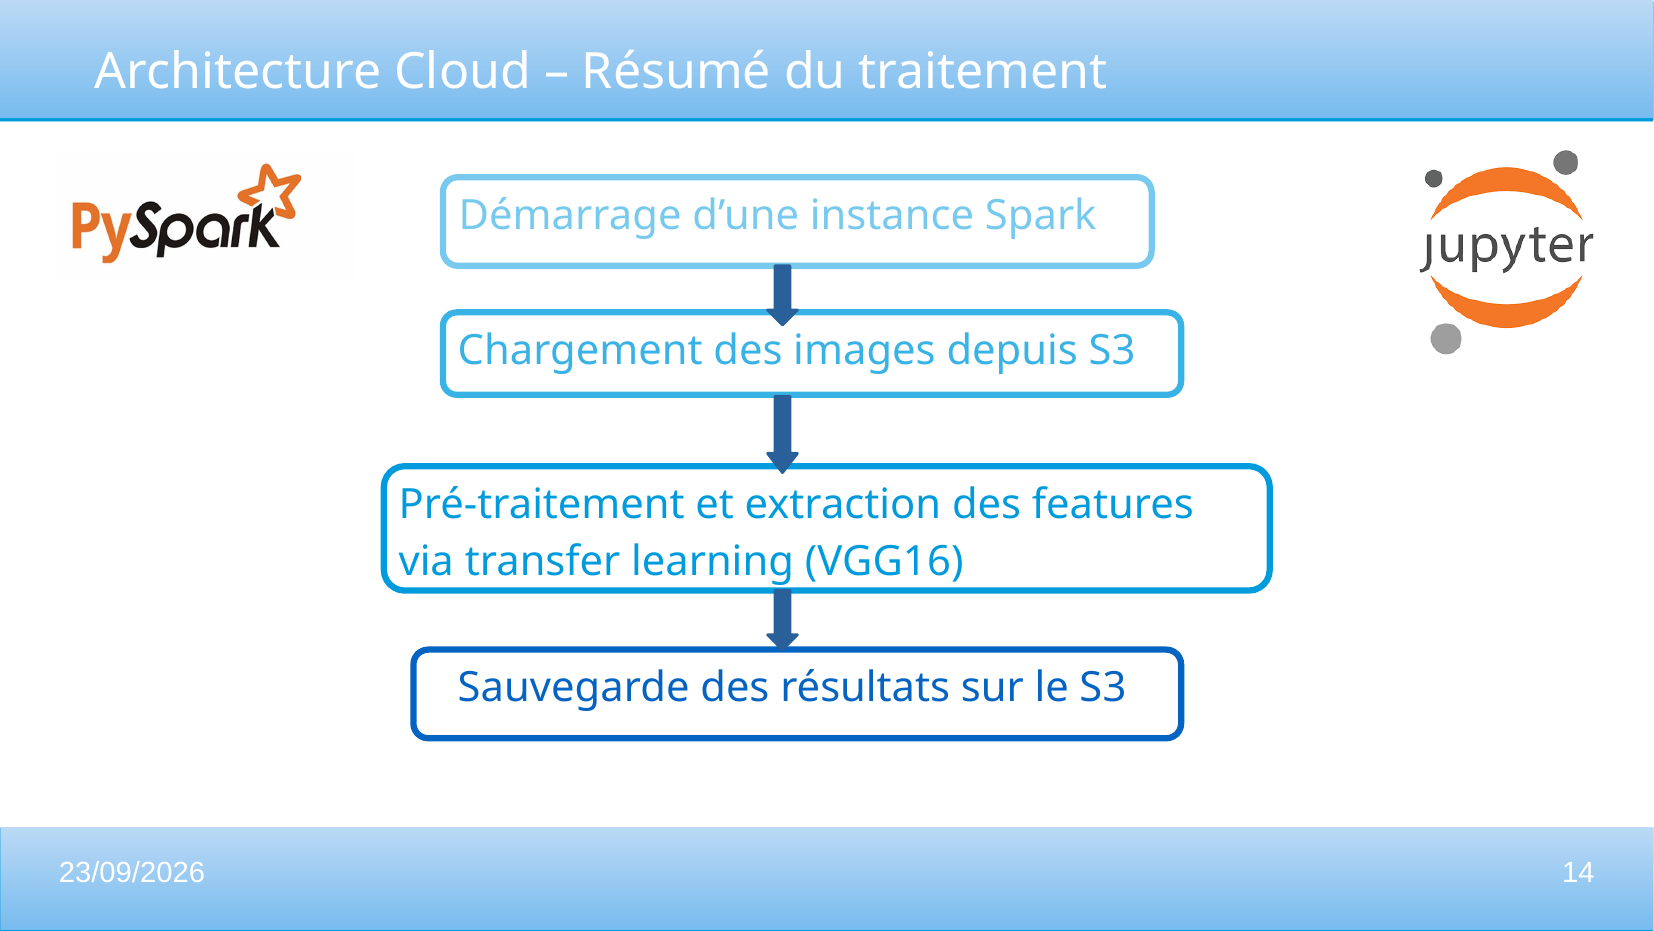

# Architecture Cloud – Résumé du traitement
Démarrage d’une instance Spark
Chargement des images depuis S3
Pré-traitement et extraction des features via transfer learning (VGG16)
Sauvegarde des résultats sur le S3
14